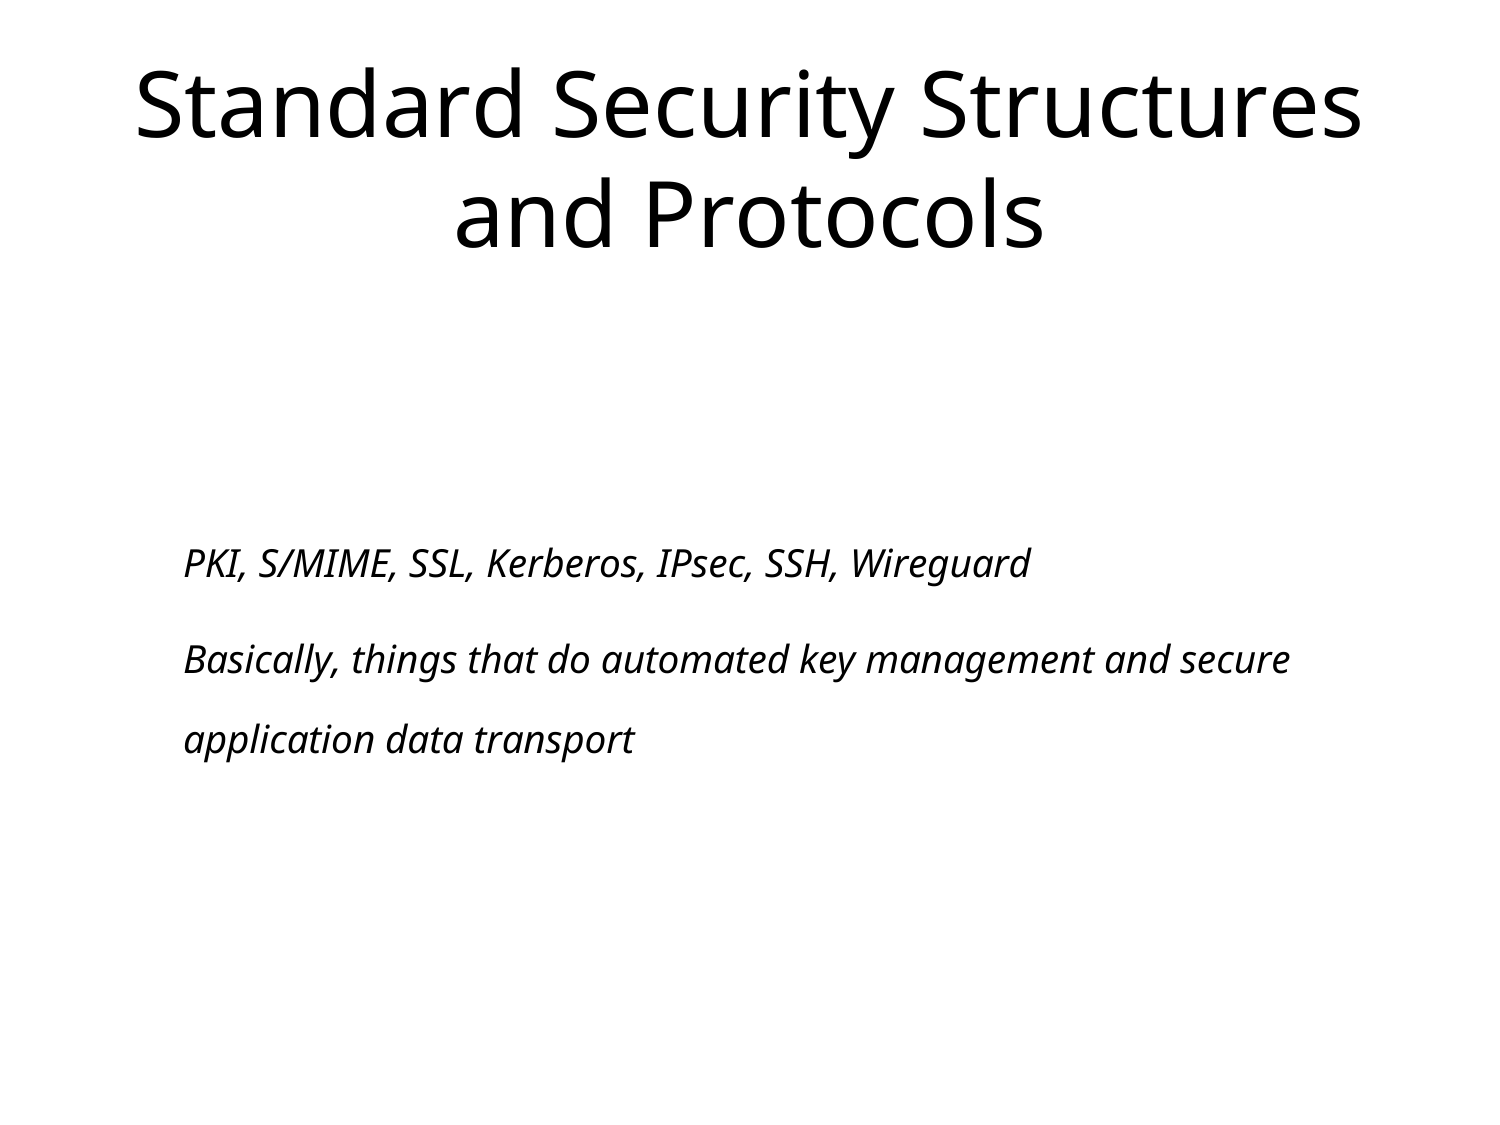

Standard Security Structures and Protocols
PKI, S/MIME, SSL, Kerberos, IPsec, SSH, Wireguard
Basically, things that do automated key management and secure application data transport